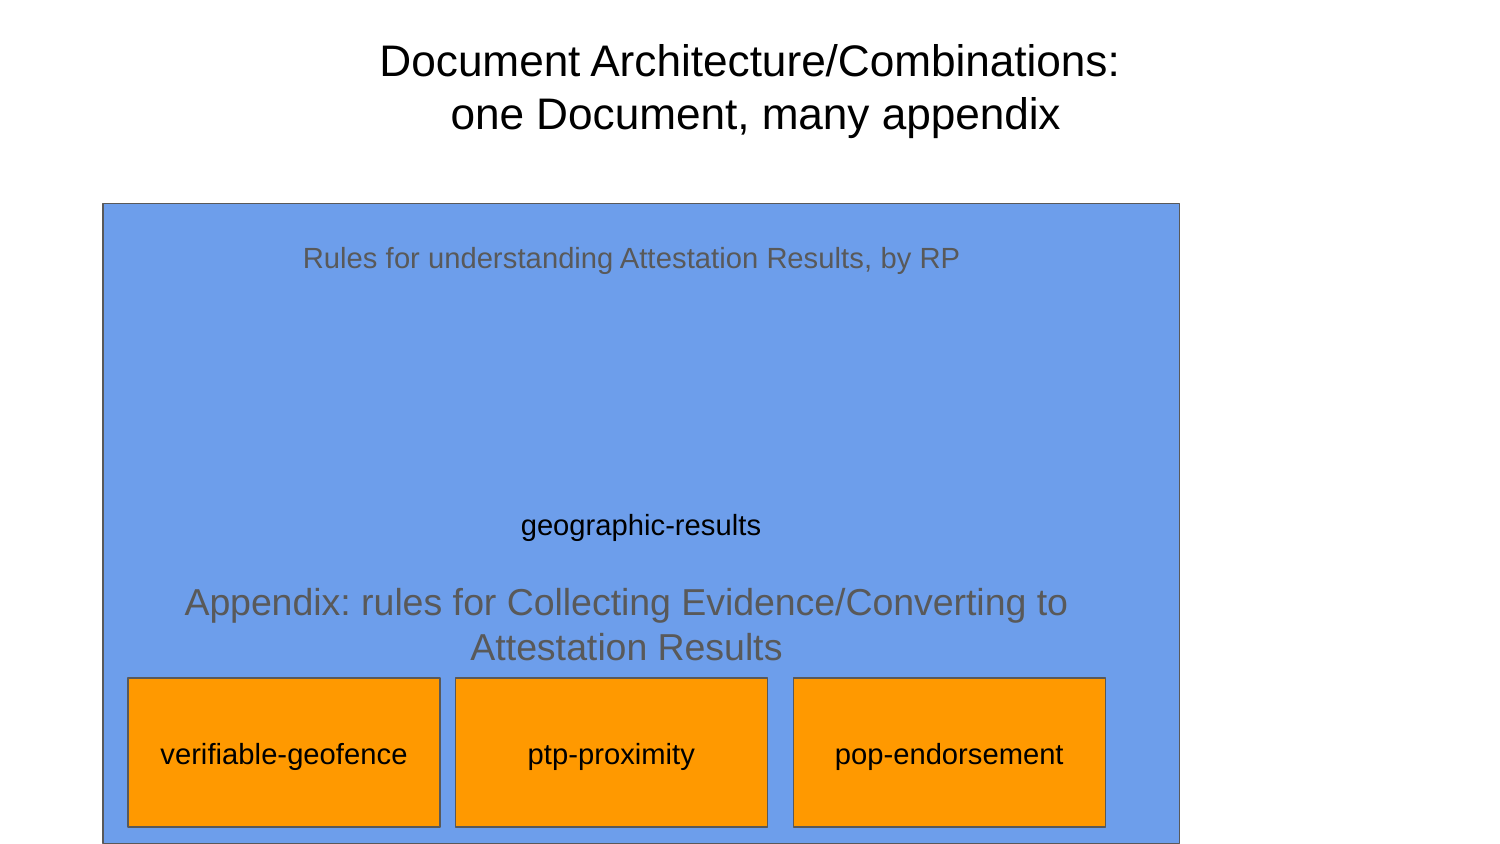

# Document Architecture/Combinations: one Document, many appendix
geographic-results
Rules for understanding Attestation Results, by RP
Appendix: rules for Collecting Evidence/Converting to Attestation Results
verifiable-geofence
ptp-proximity
pop-endorsement